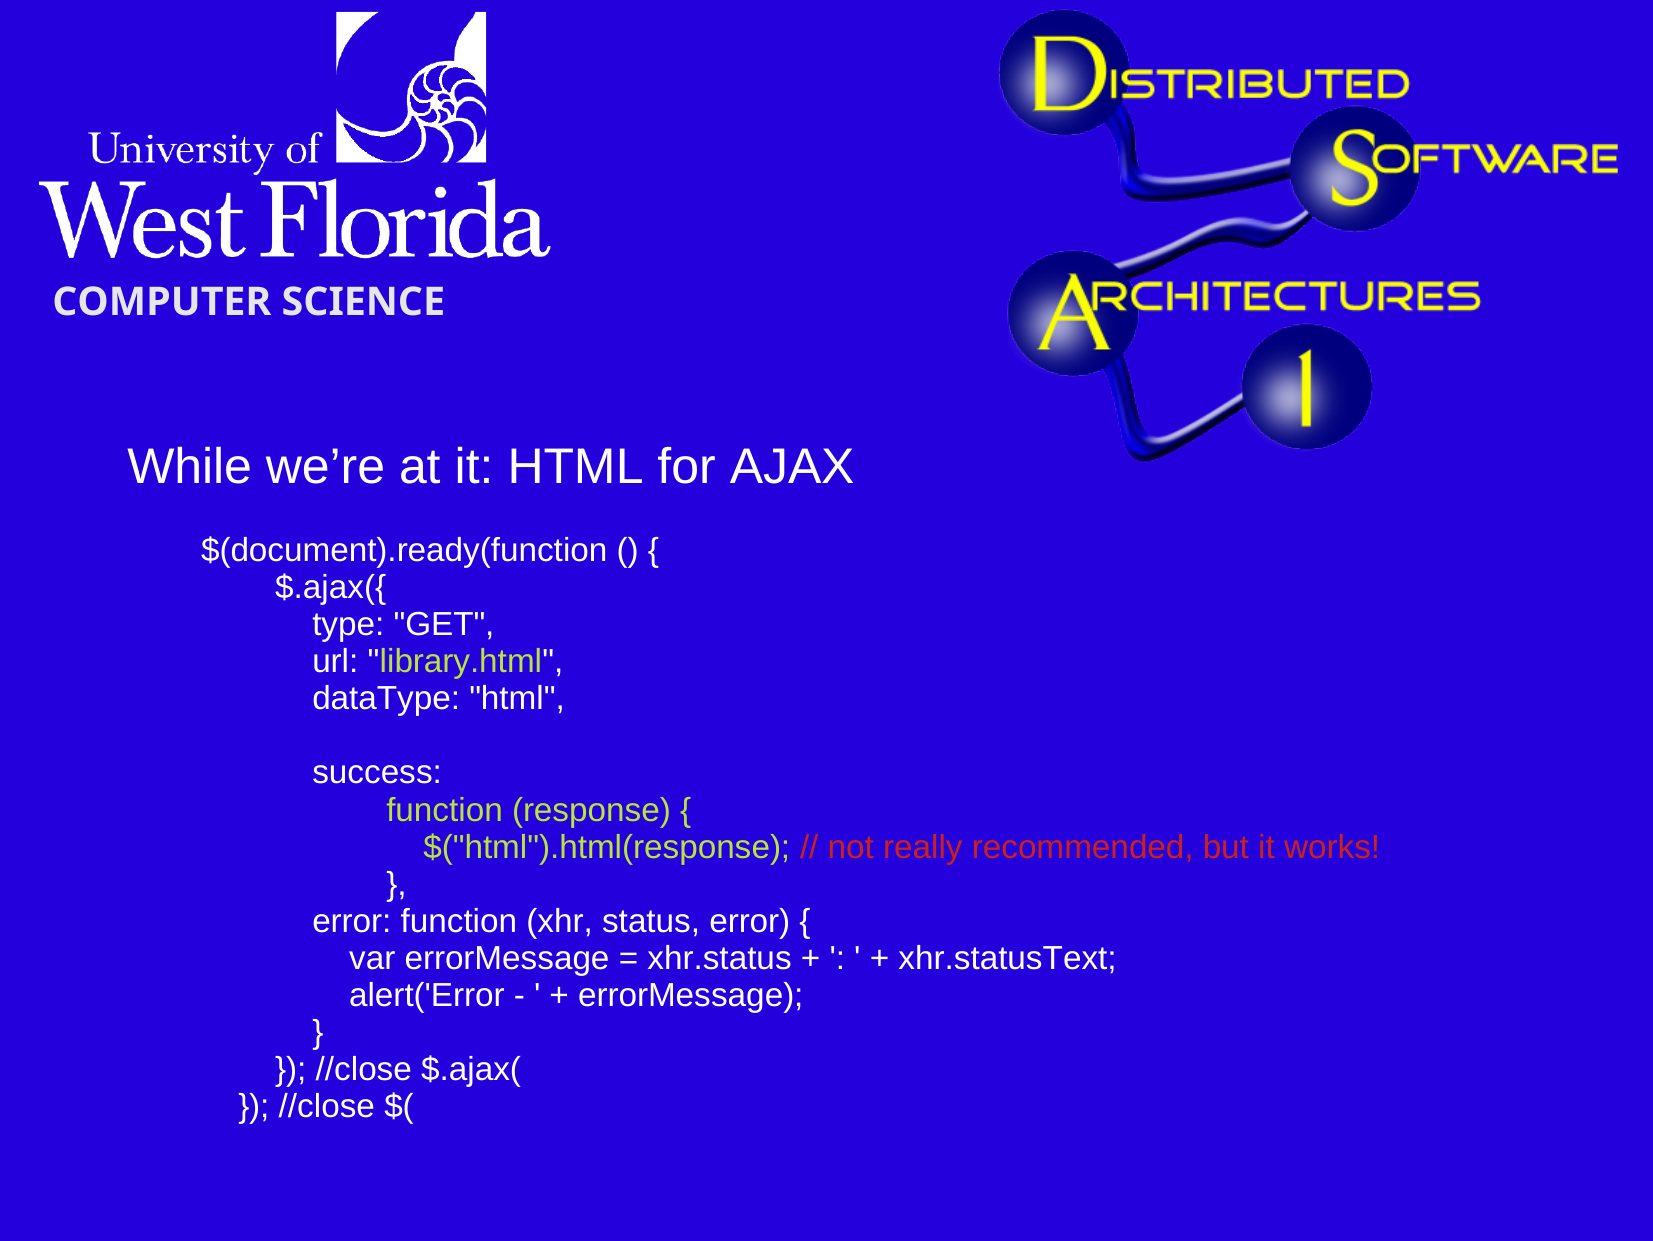

COMPUTER SCIENCE
While we’re at it: HTML for AJAX
 $(document).ready(function () {
 $.ajax({
 type: "GET",
 url: "library.html",
 dataType: "html",
 success:
 function (response) {
 $("html").html(response); // not really recommended, but it works!
 },
 error: function (xhr, status, error) {
 var errorMessage = xhr.status + ': ' + xhr.statusText;
 alert('Error - ' + errorMessage);
 }
 }); //close $.ajax(
 }); //close $(